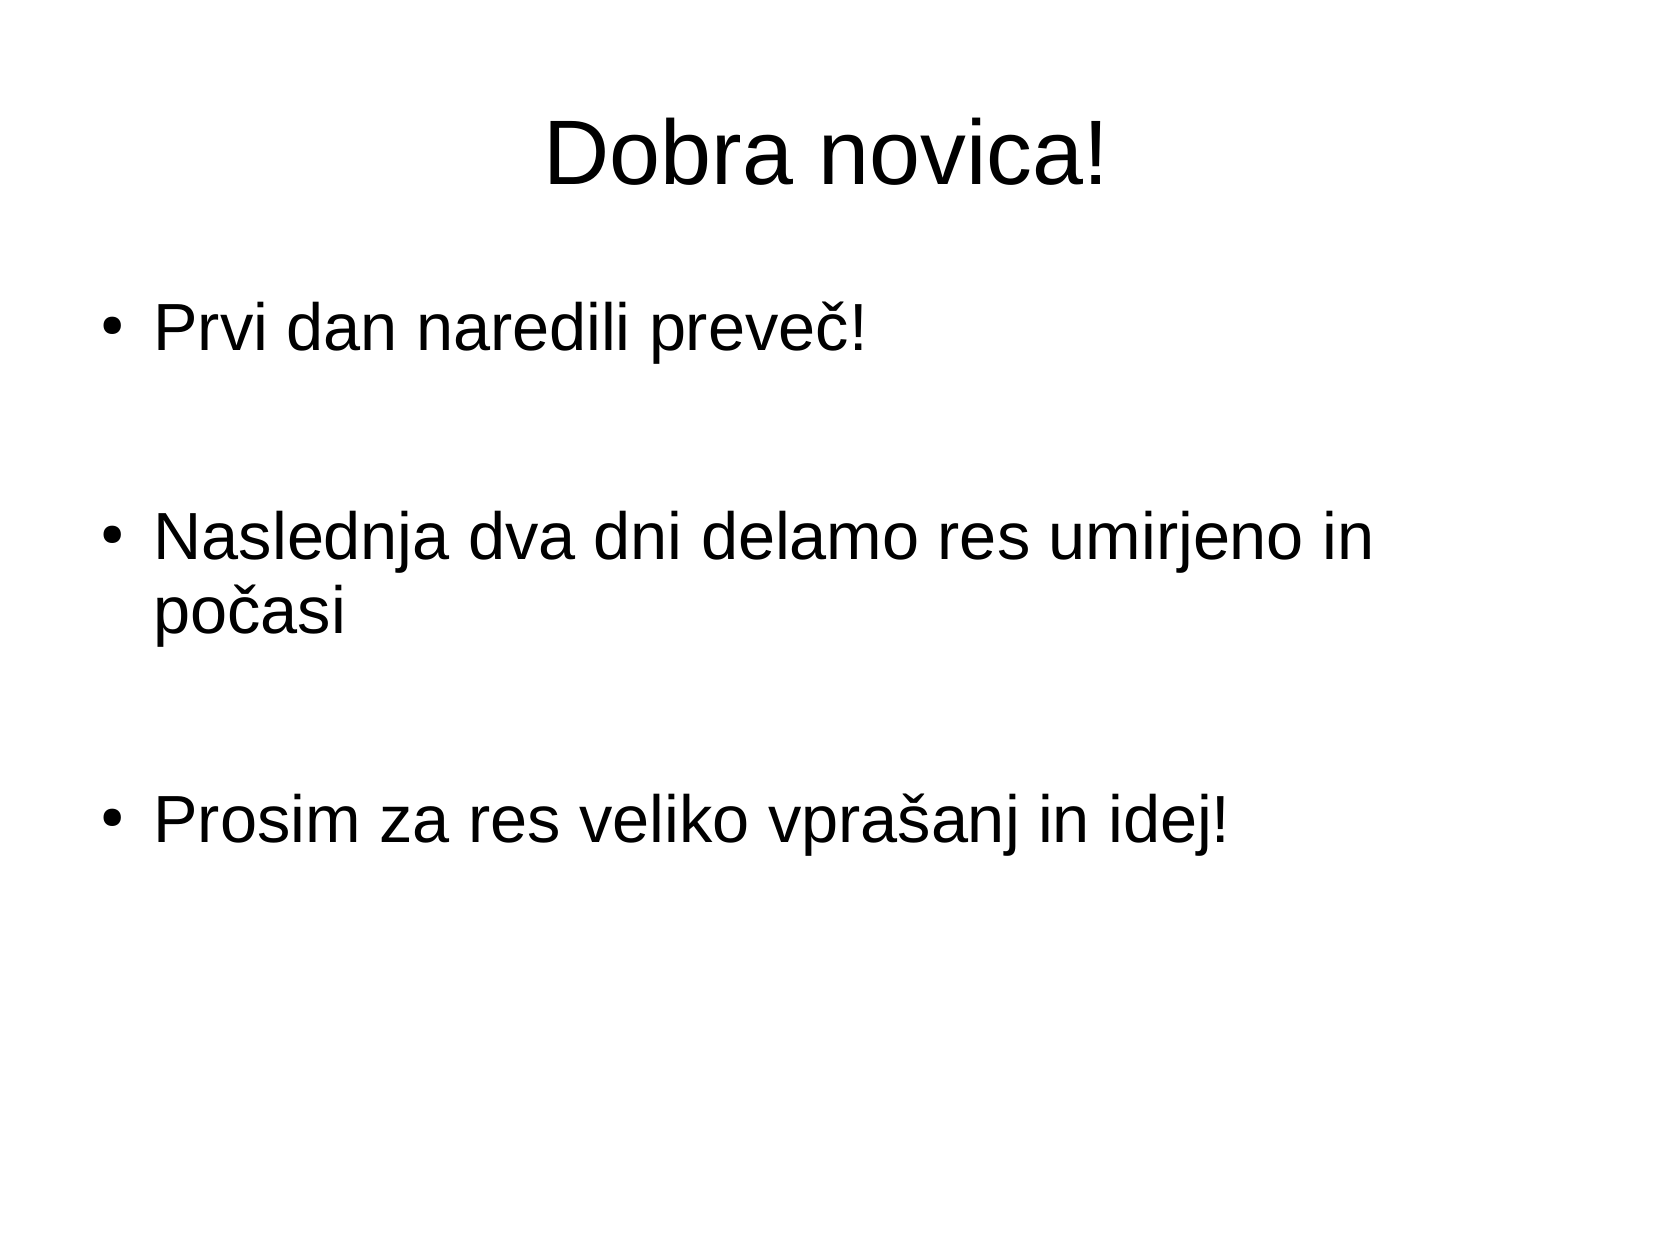

# Dobra novica!
Prvi dan naredili preveč!
Naslednja dva dni delamo res umirjeno in počasi
Prosim za res veliko vprašanj in idej!